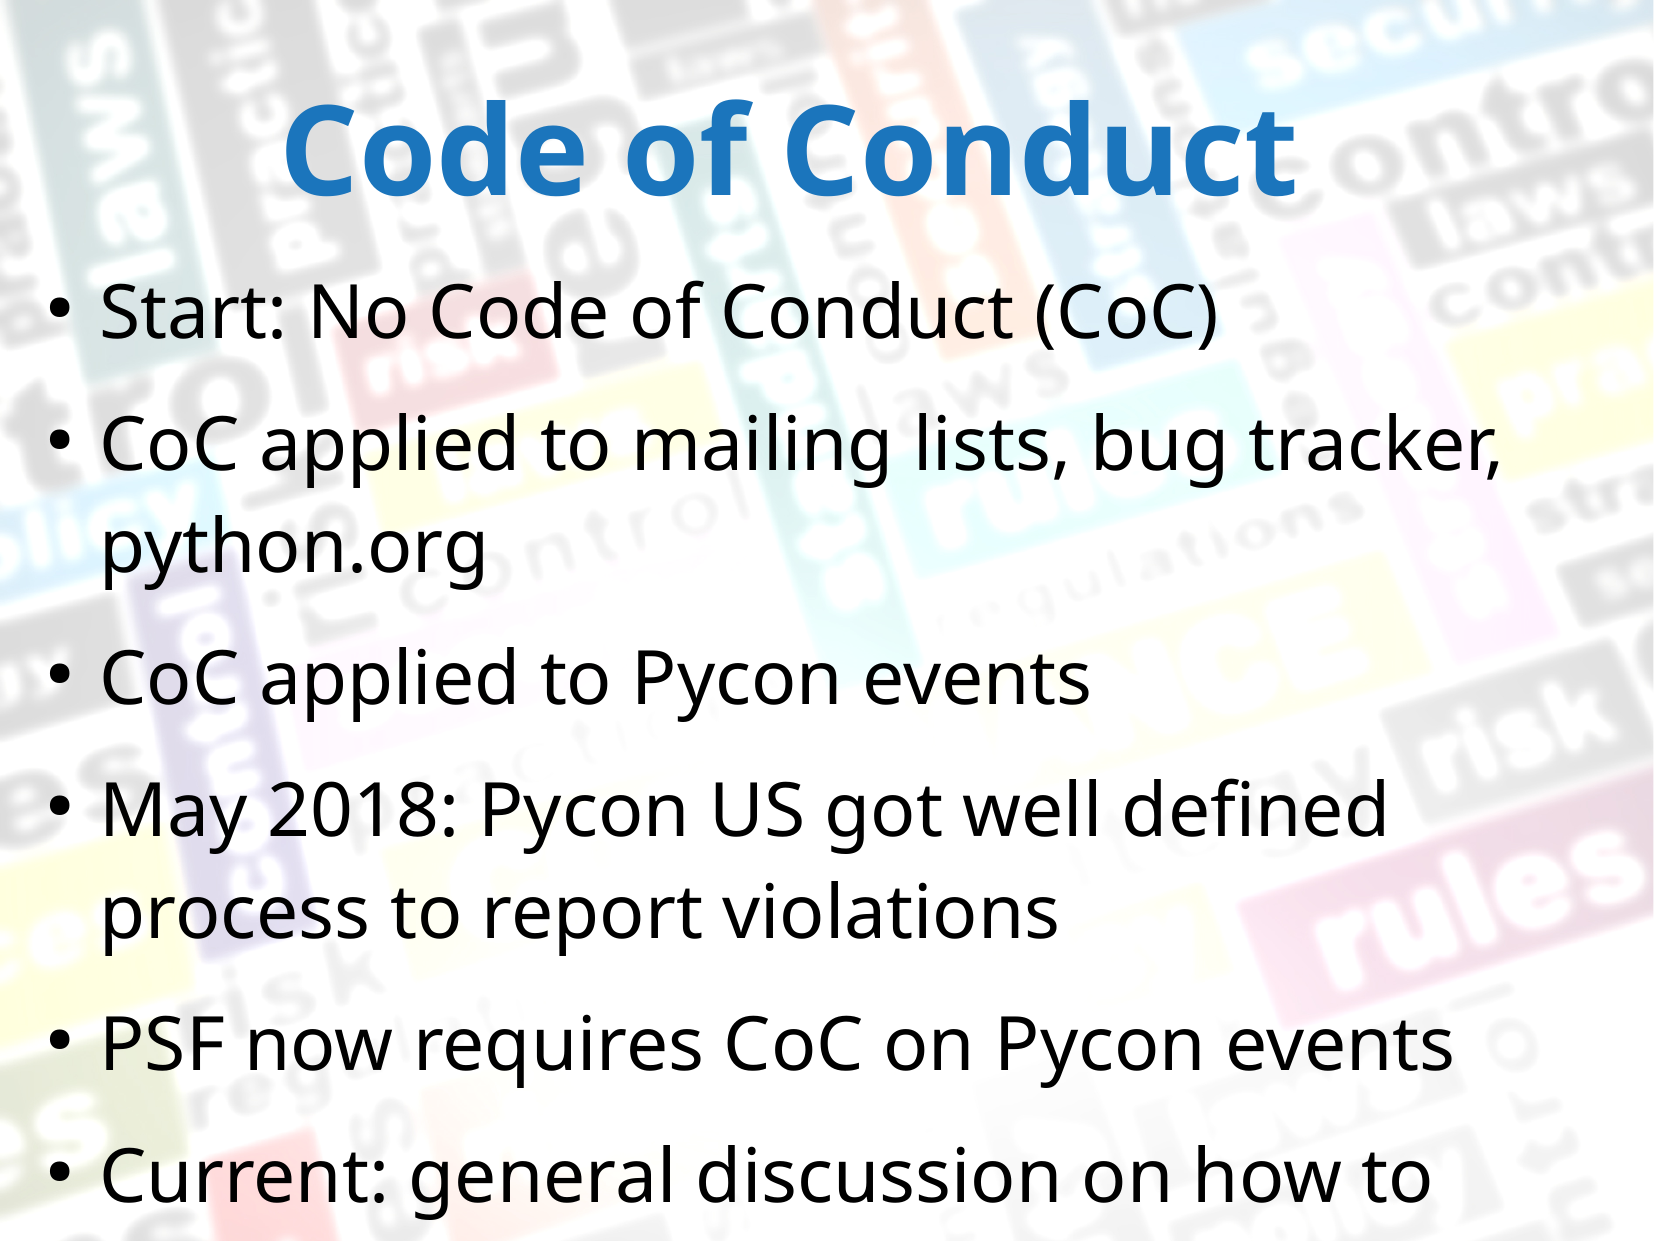

Code of Conduct
# Start: No Code of Conduct (CoC)
CoC applied to mailing lists, bug tracker, python.org
CoC applied to Pycon events
May 2018: Pycon US got well defined process to report violations
PSF now requires CoC on Pycon events
Current: general discussion on how to handle reports and bans